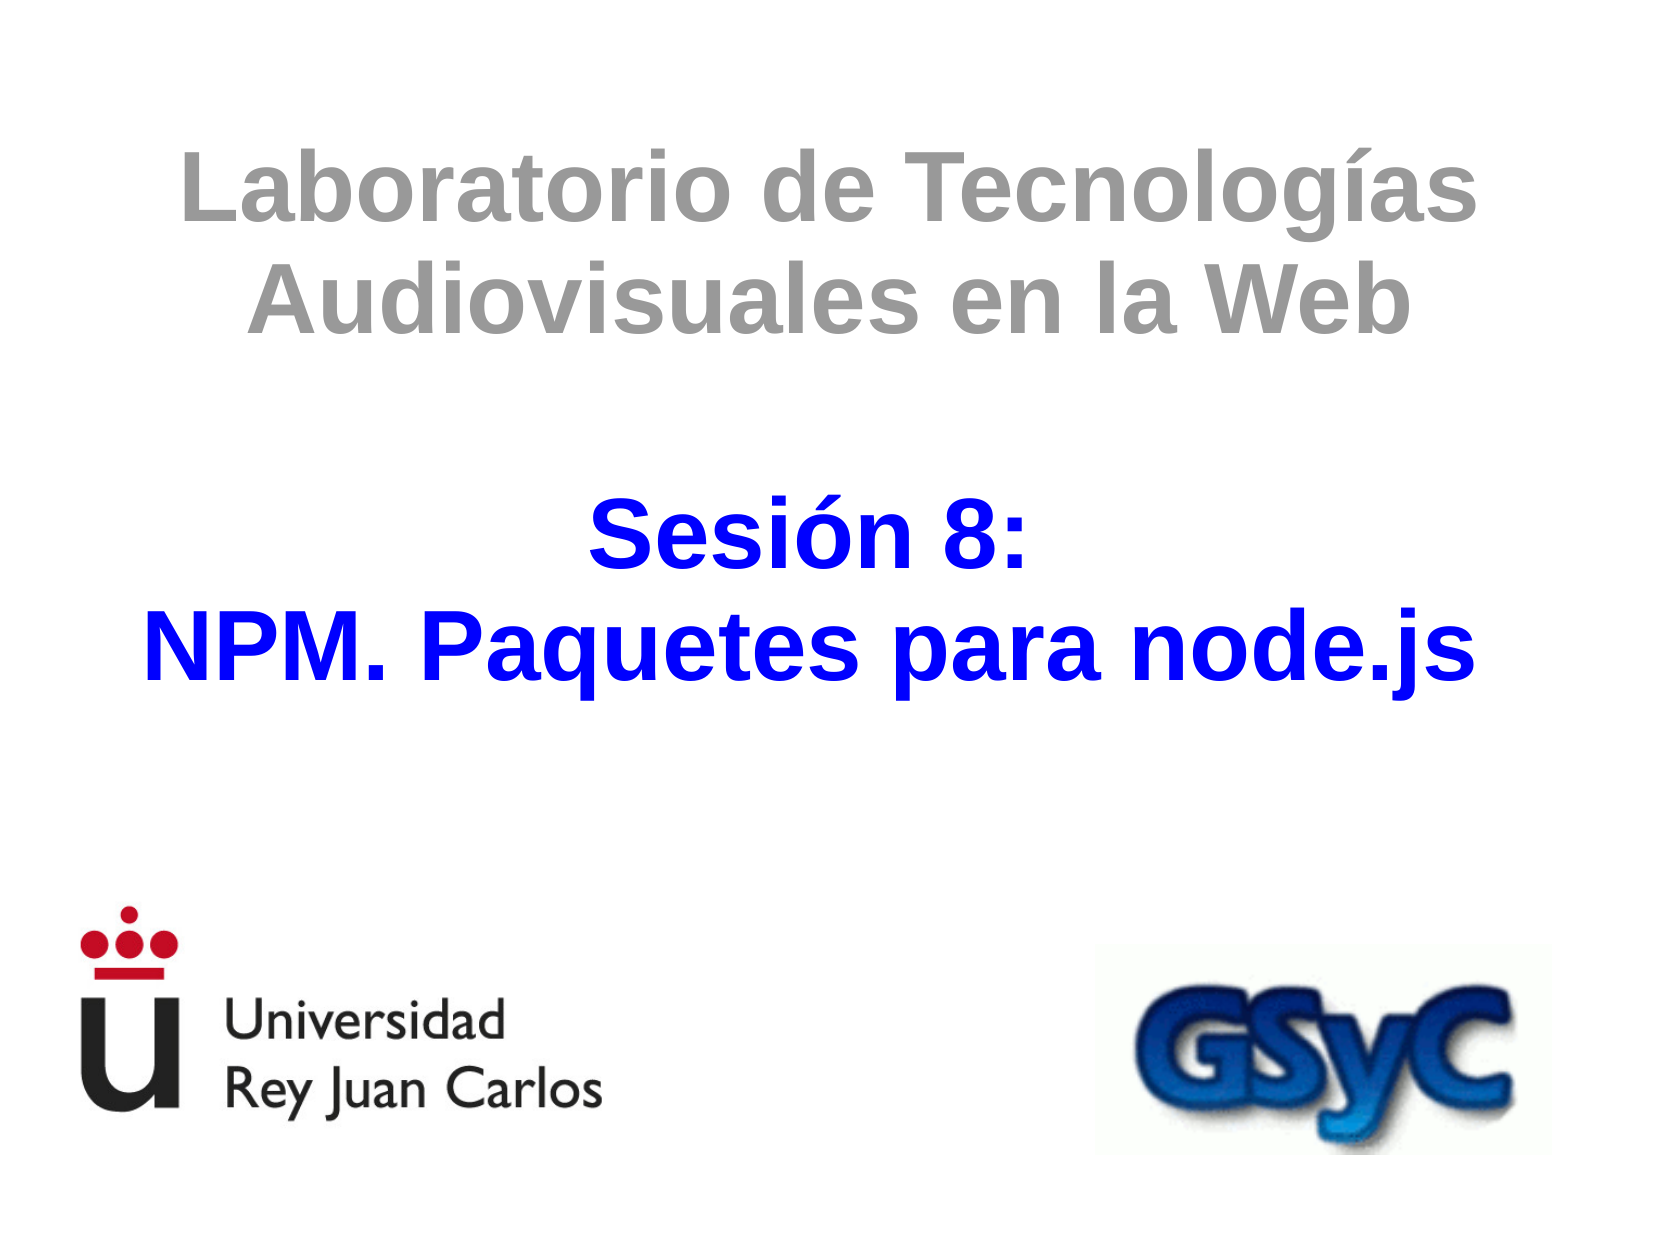

Laboratorio de Tecnologías Audiovisuales en la Web
# Sesión 8: NPM. Paquetes para node.js